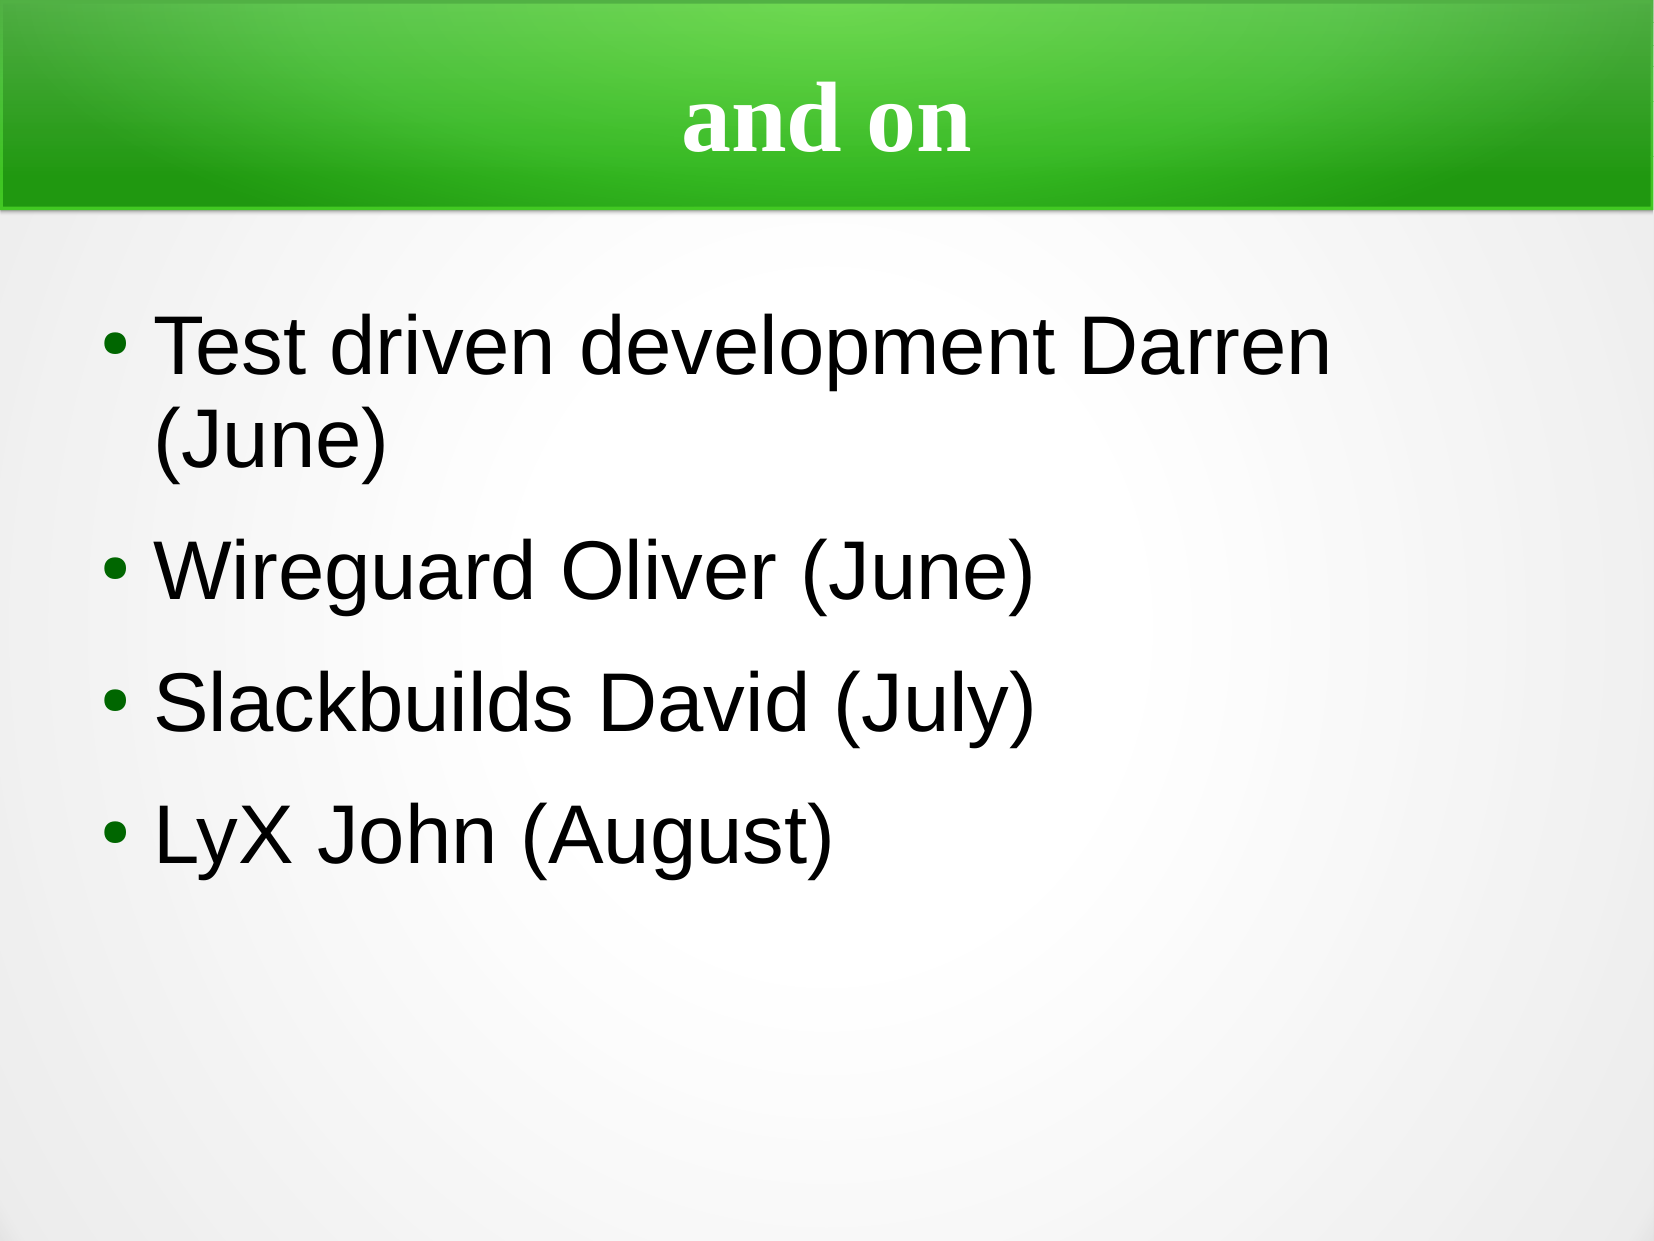

# and on
Test driven development Darren (June)
Wireguard Oliver (June)
Slackbuilds David (July)
LyX John (August)